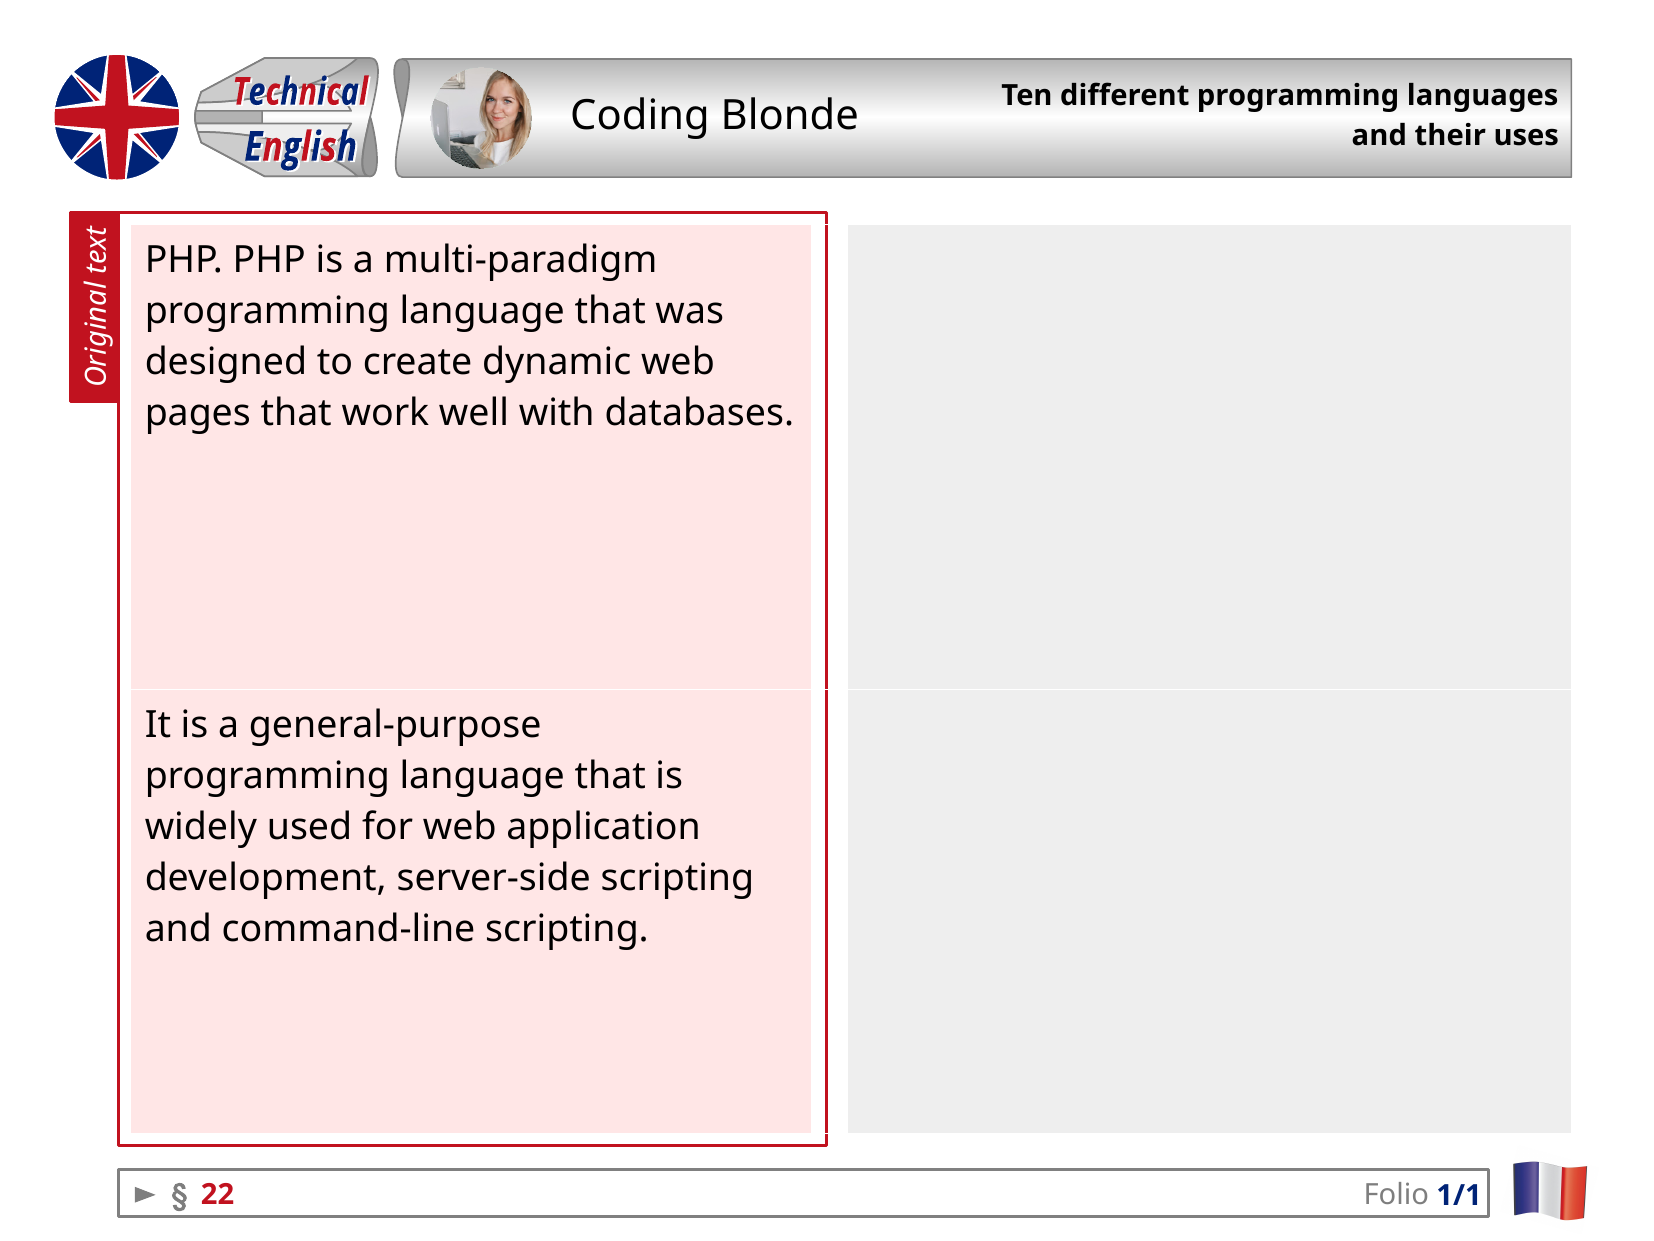

#
| PHP. PHP is a multi-paradigm programming language that was designed to create dynamic web pages that work well with databases. | | |
| --- | --- | --- |
| It is a general-purpose programming language that is widely used for web application development, server-side scripting and command-line scripting. | | |
22
1/1